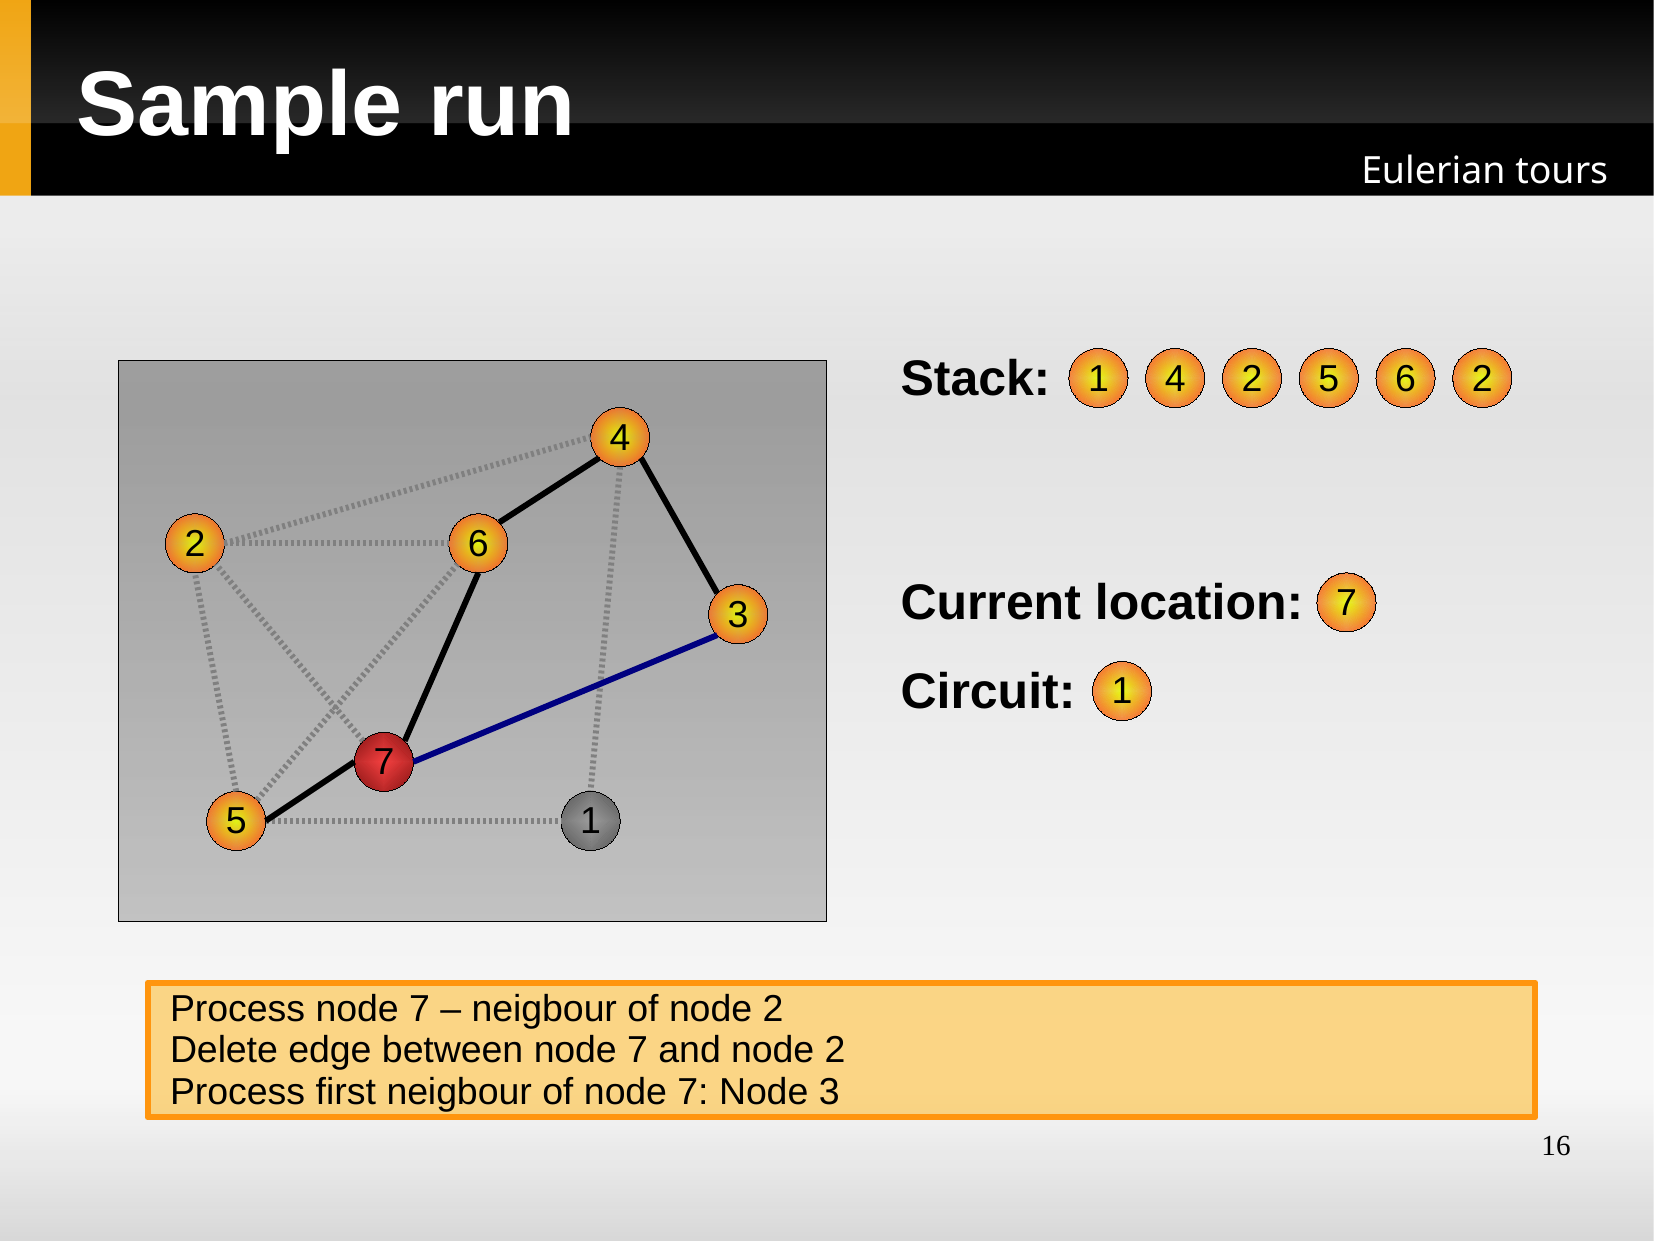

# Sample run
Stack:
1
4
2
5
6
2
4
2
6
Current location:
7
3
Circuit:
1
7
5
1
 Process node 7 – neigbour of node 2
 Delete edge between node 7 and node 2
 Process first neigbour of node 7: Node 3
16